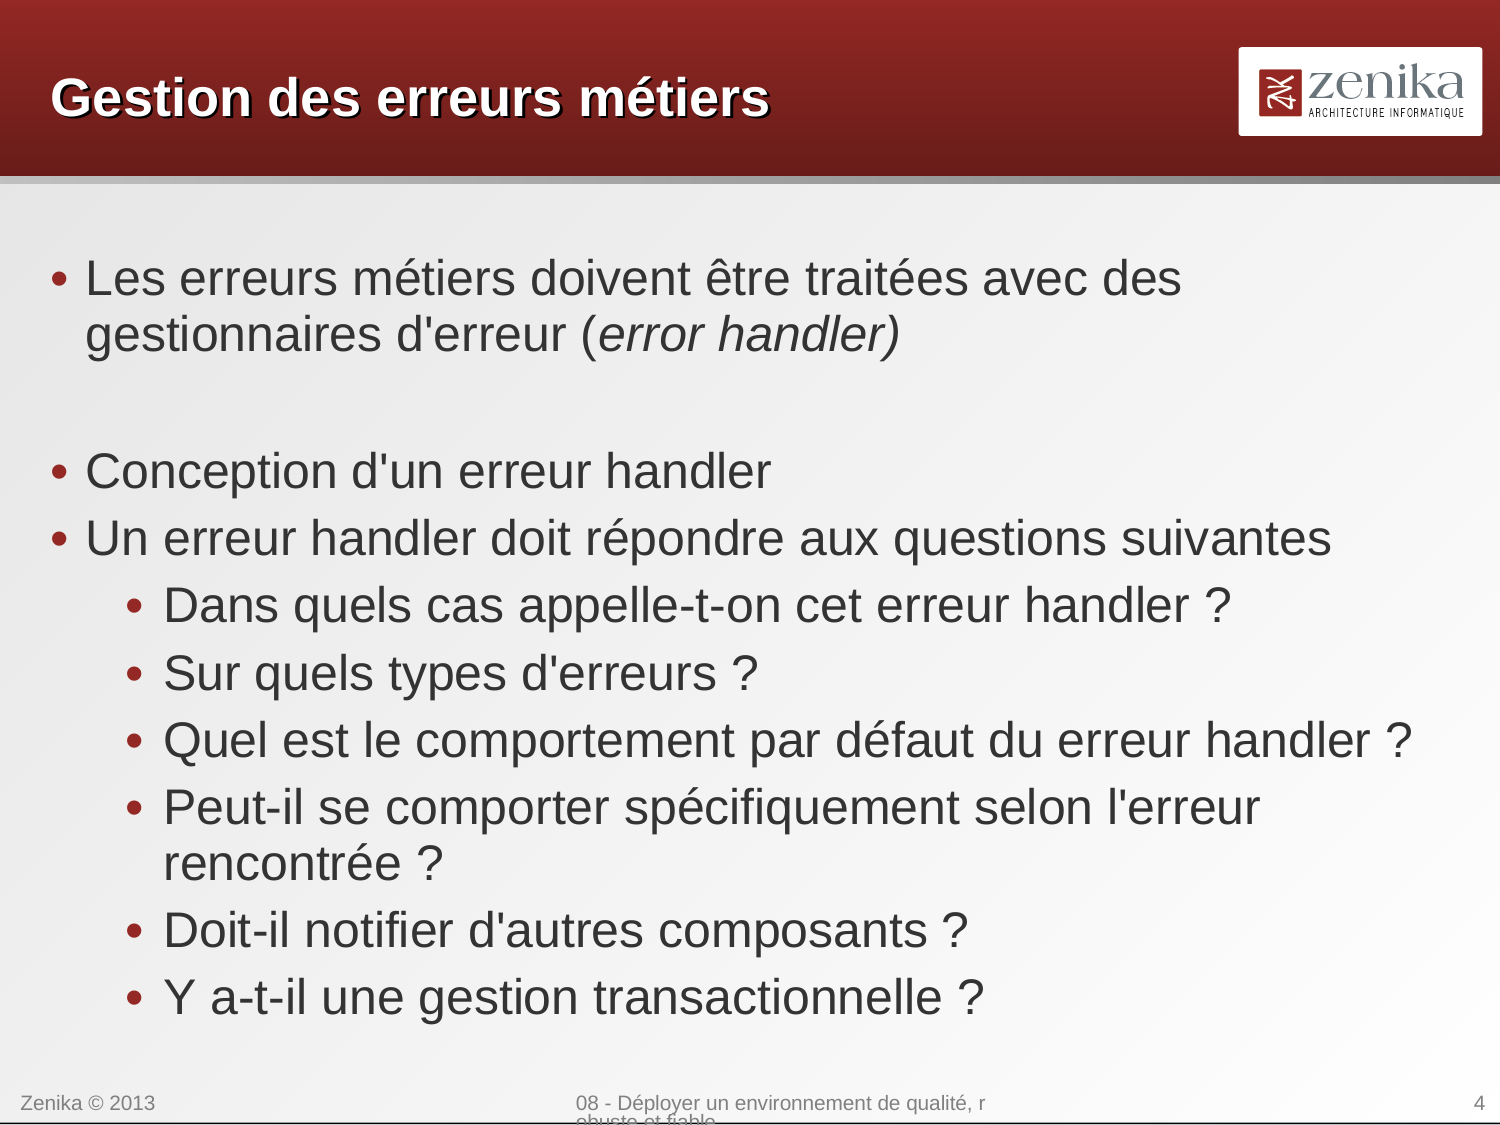

# Gestion des erreurs métiers
Les erreurs métiers doivent être traitées avec des gestionnaires d'erreur (error handler)
Conception d'un erreur handler
Un erreur handler doit répondre aux questions suivantes
Dans quels cas appelle-t-on cet erreur handler ?
Sur quels types d'erreurs ?
Quel est le comportement par défaut du erreur handler ?
Peut-il se comporter spécifiquement selon l'erreur rencontrée ?
Doit-il notifier d'autres composants ?
Y a-t-il une gestion transactionnelle ?